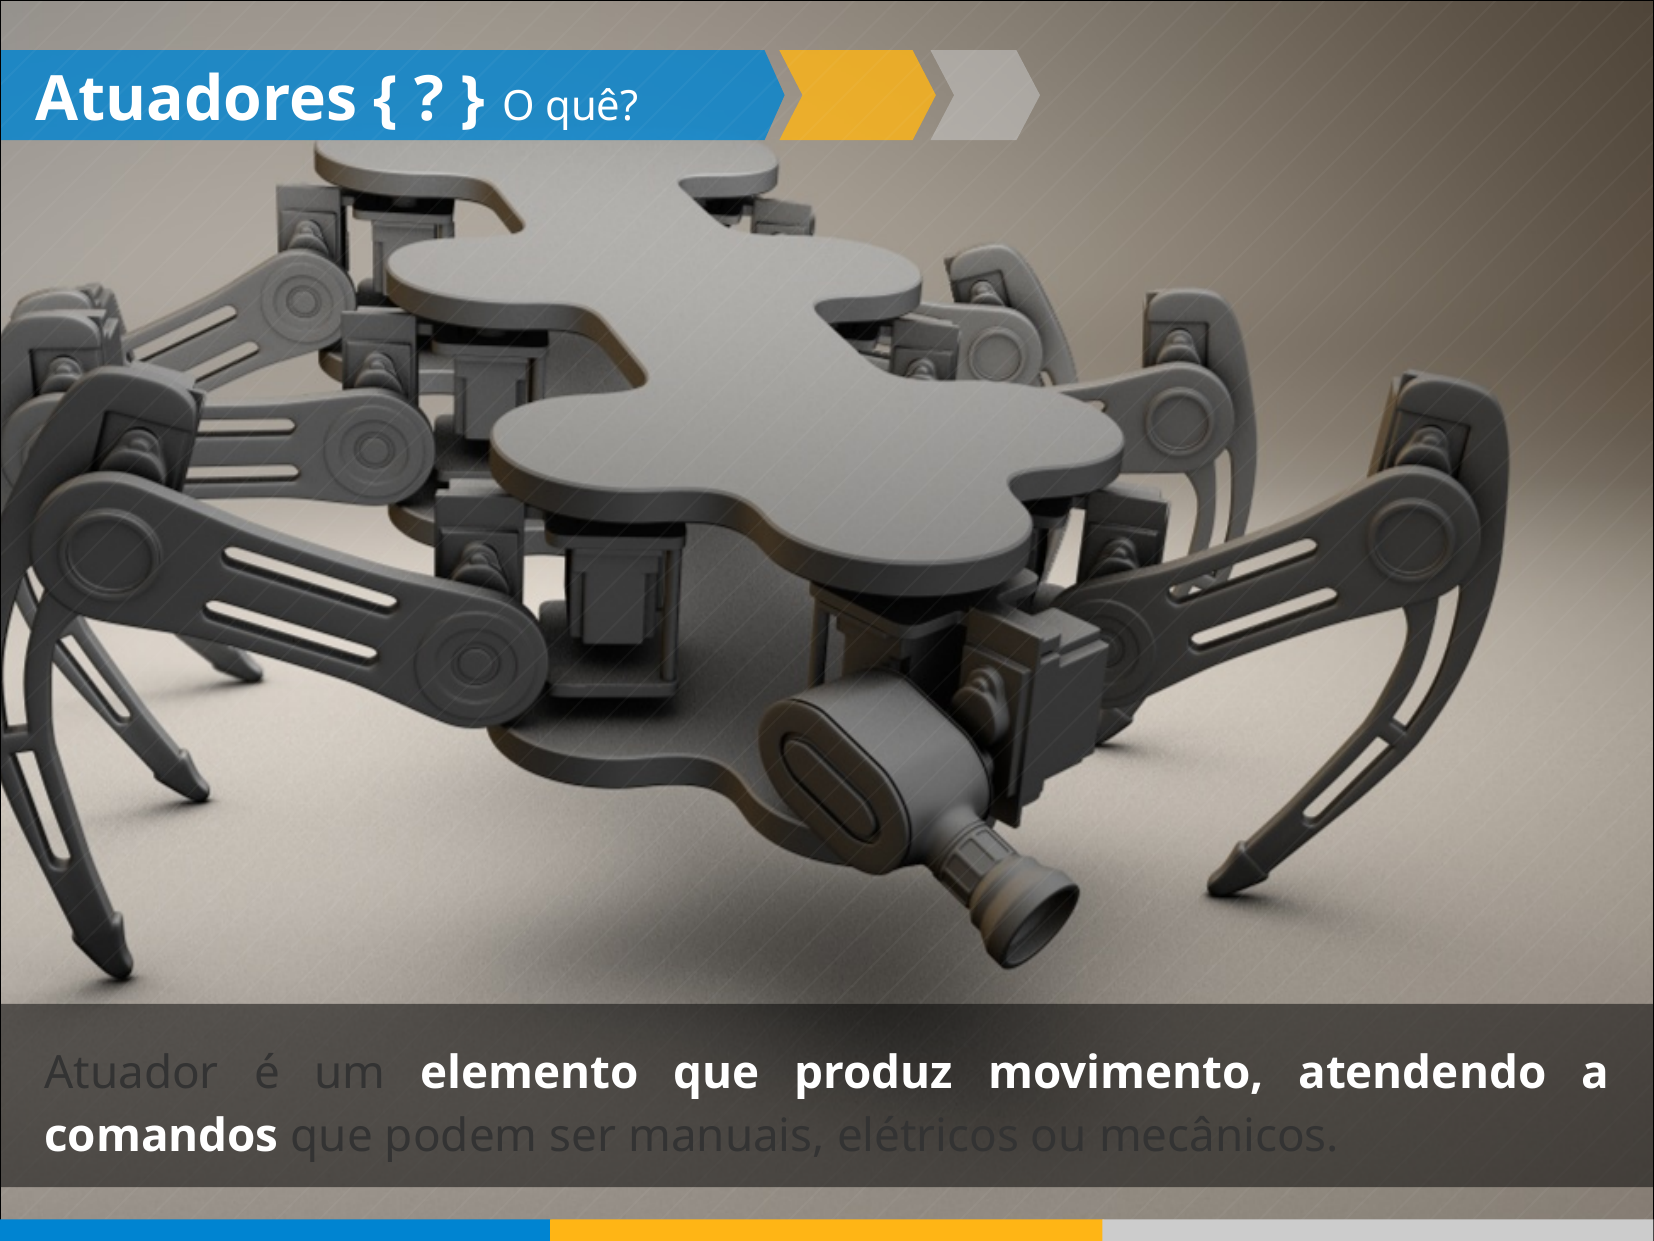

Atuadores { ? } O quê?
Atuador é um elemento que produz movimento, atendendo a comandos que podem ser manuais, elétricos ou mecânicos.